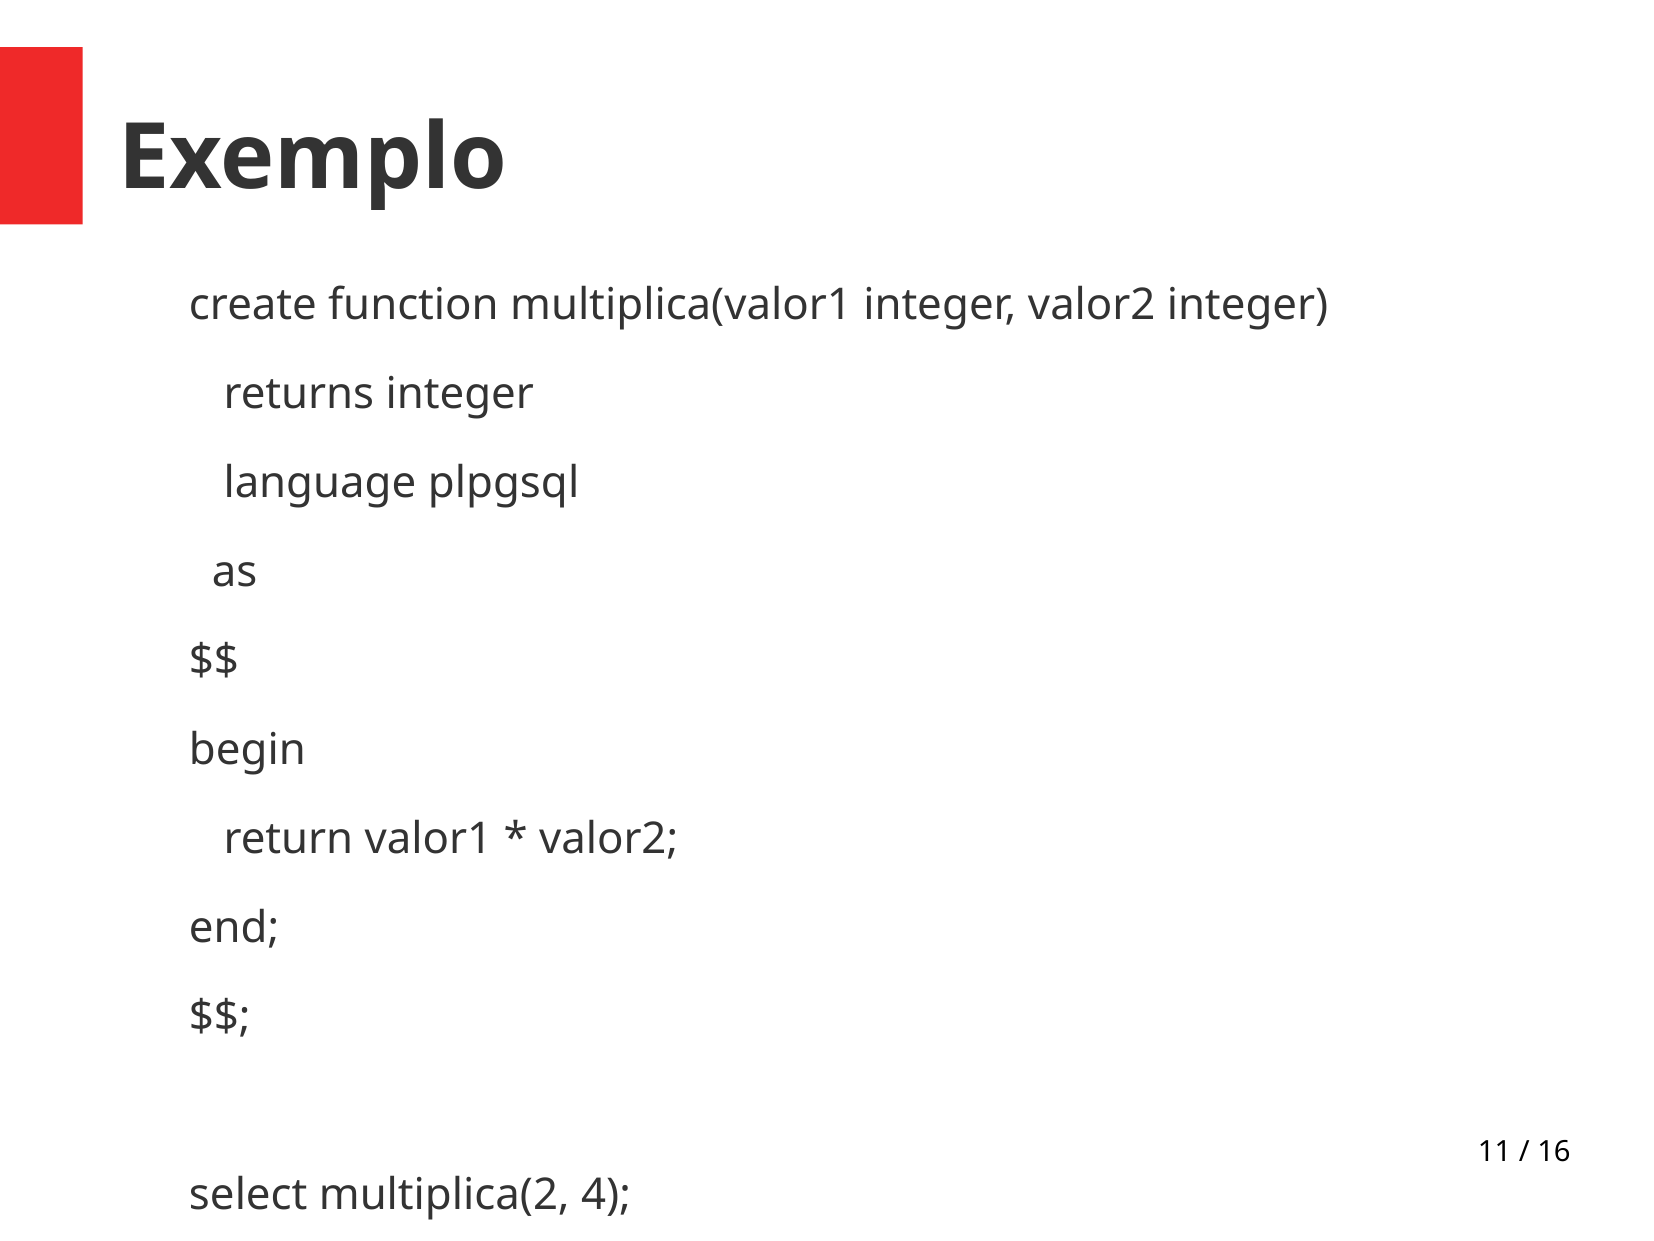

# Exemplo
create function multiplica(valor1 integer, valor2 integer)
 returns integer
 language plpgsql
 as
$$
begin
 return valor1 * valor2;
end;
$$;
select multiplica(2, 4);
11